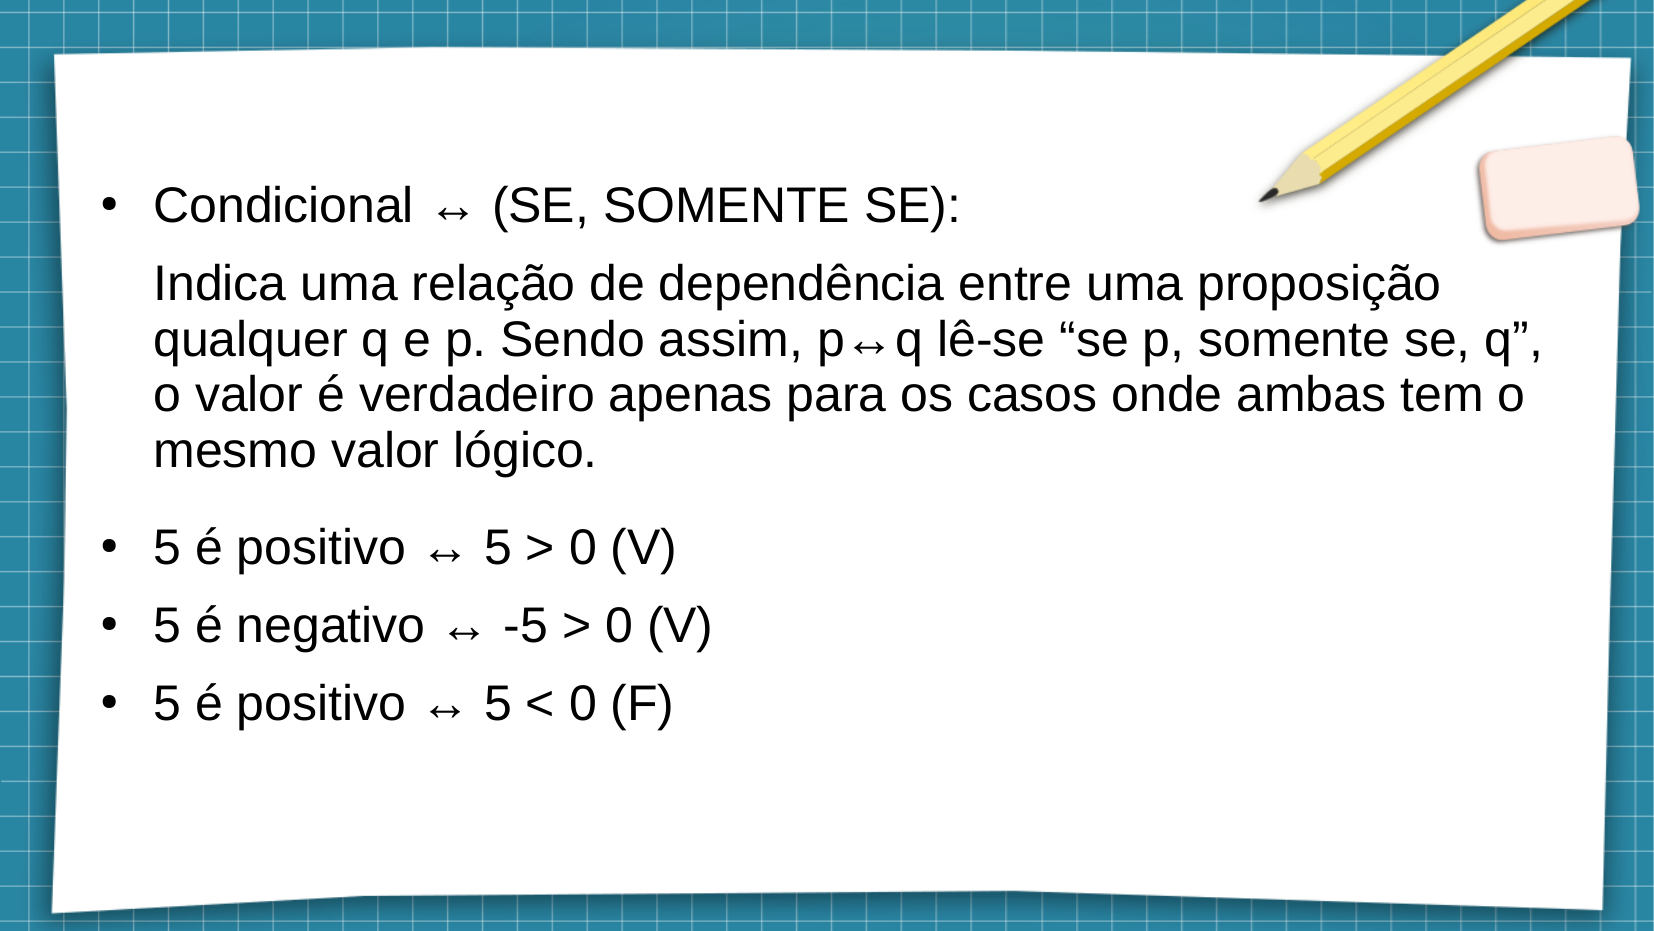

# Condicional ↔ (SE, SOMENTE SE):
Indica uma relação de dependência entre uma proposição qualquer q e p. Sendo assim, p↔q lê-se “se p, somente se, q”, o valor é verdadeiro apenas para os casos onde ambas tem o mesmo valor lógico.
5 é positivo ↔ 5 > 0 (V)
5 é negativo ↔ -5 > 0 (V)
5 é positivo ↔ 5 < 0 (F)